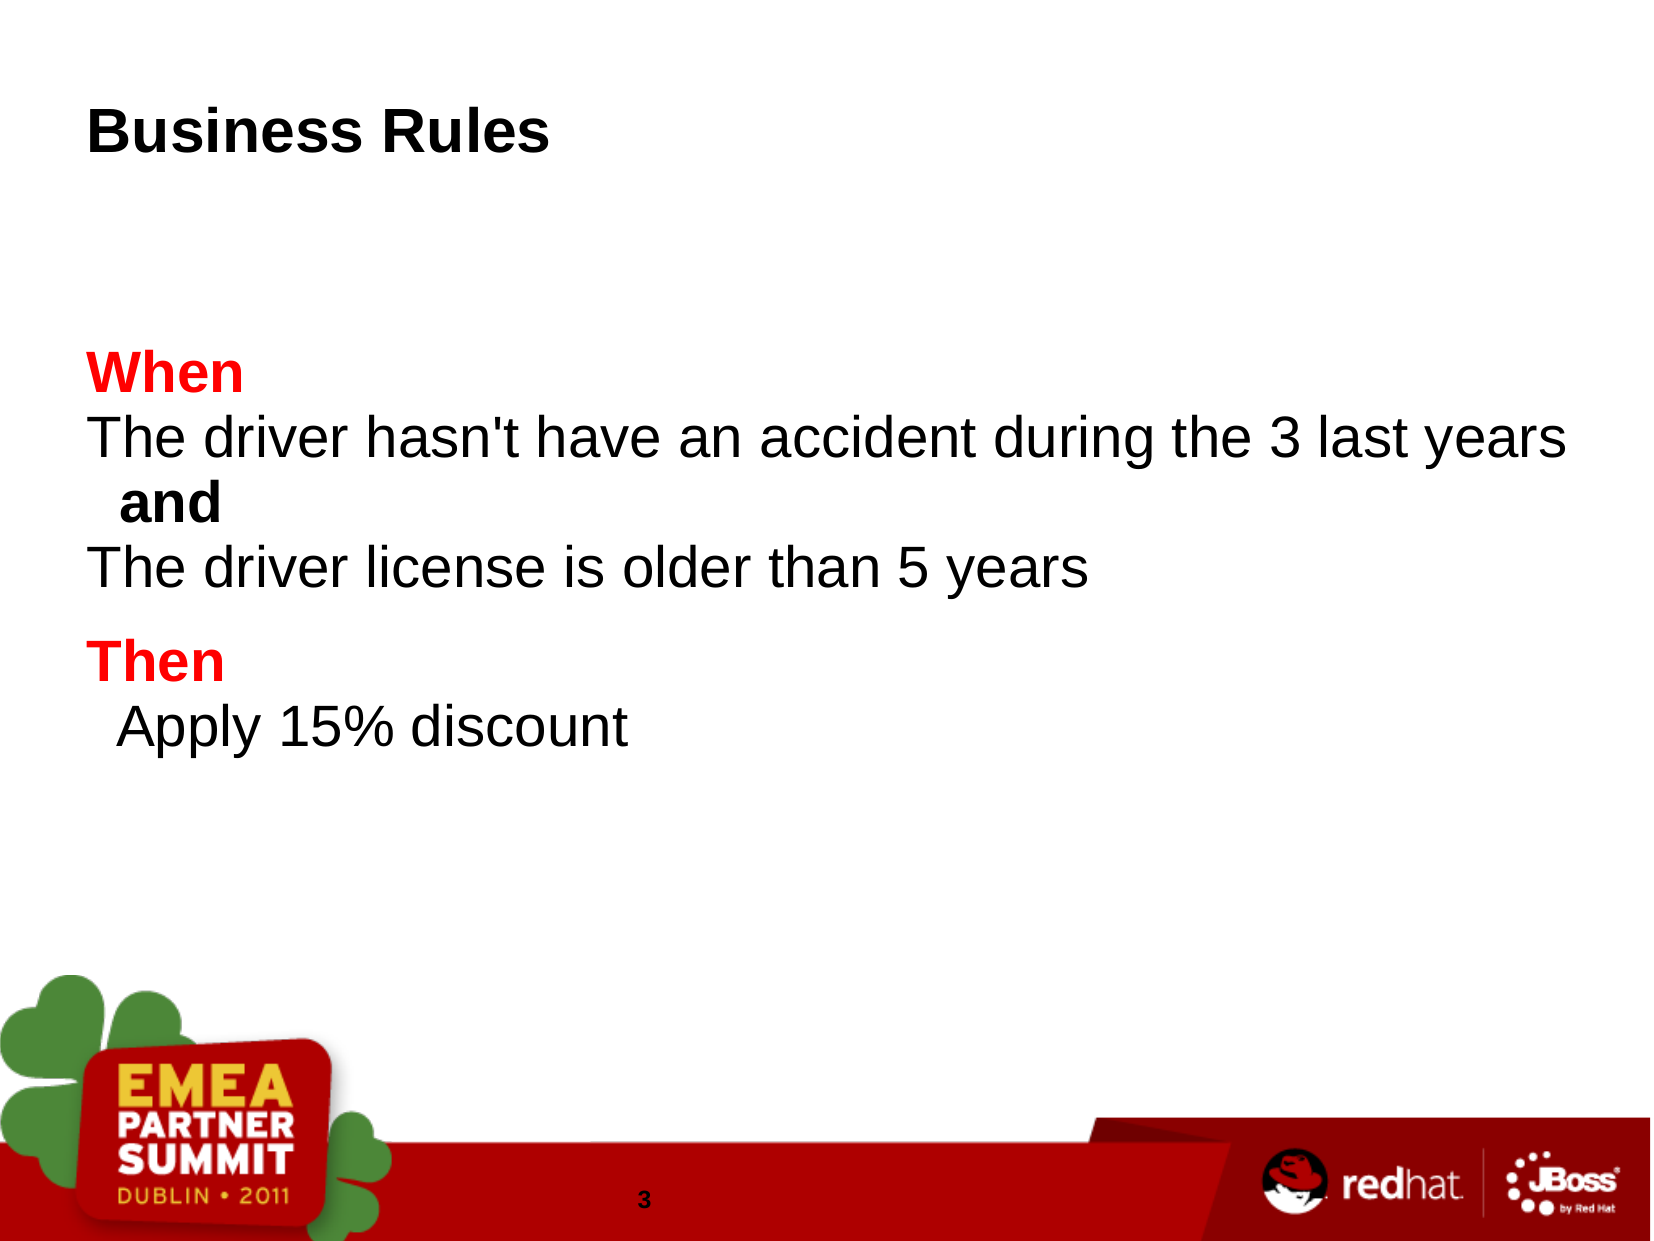

# Business Rules
When
The driver hasn't have an accident during the 3 last years
 and
The driver license is older than 5 years
Then
 Apply 15% discount